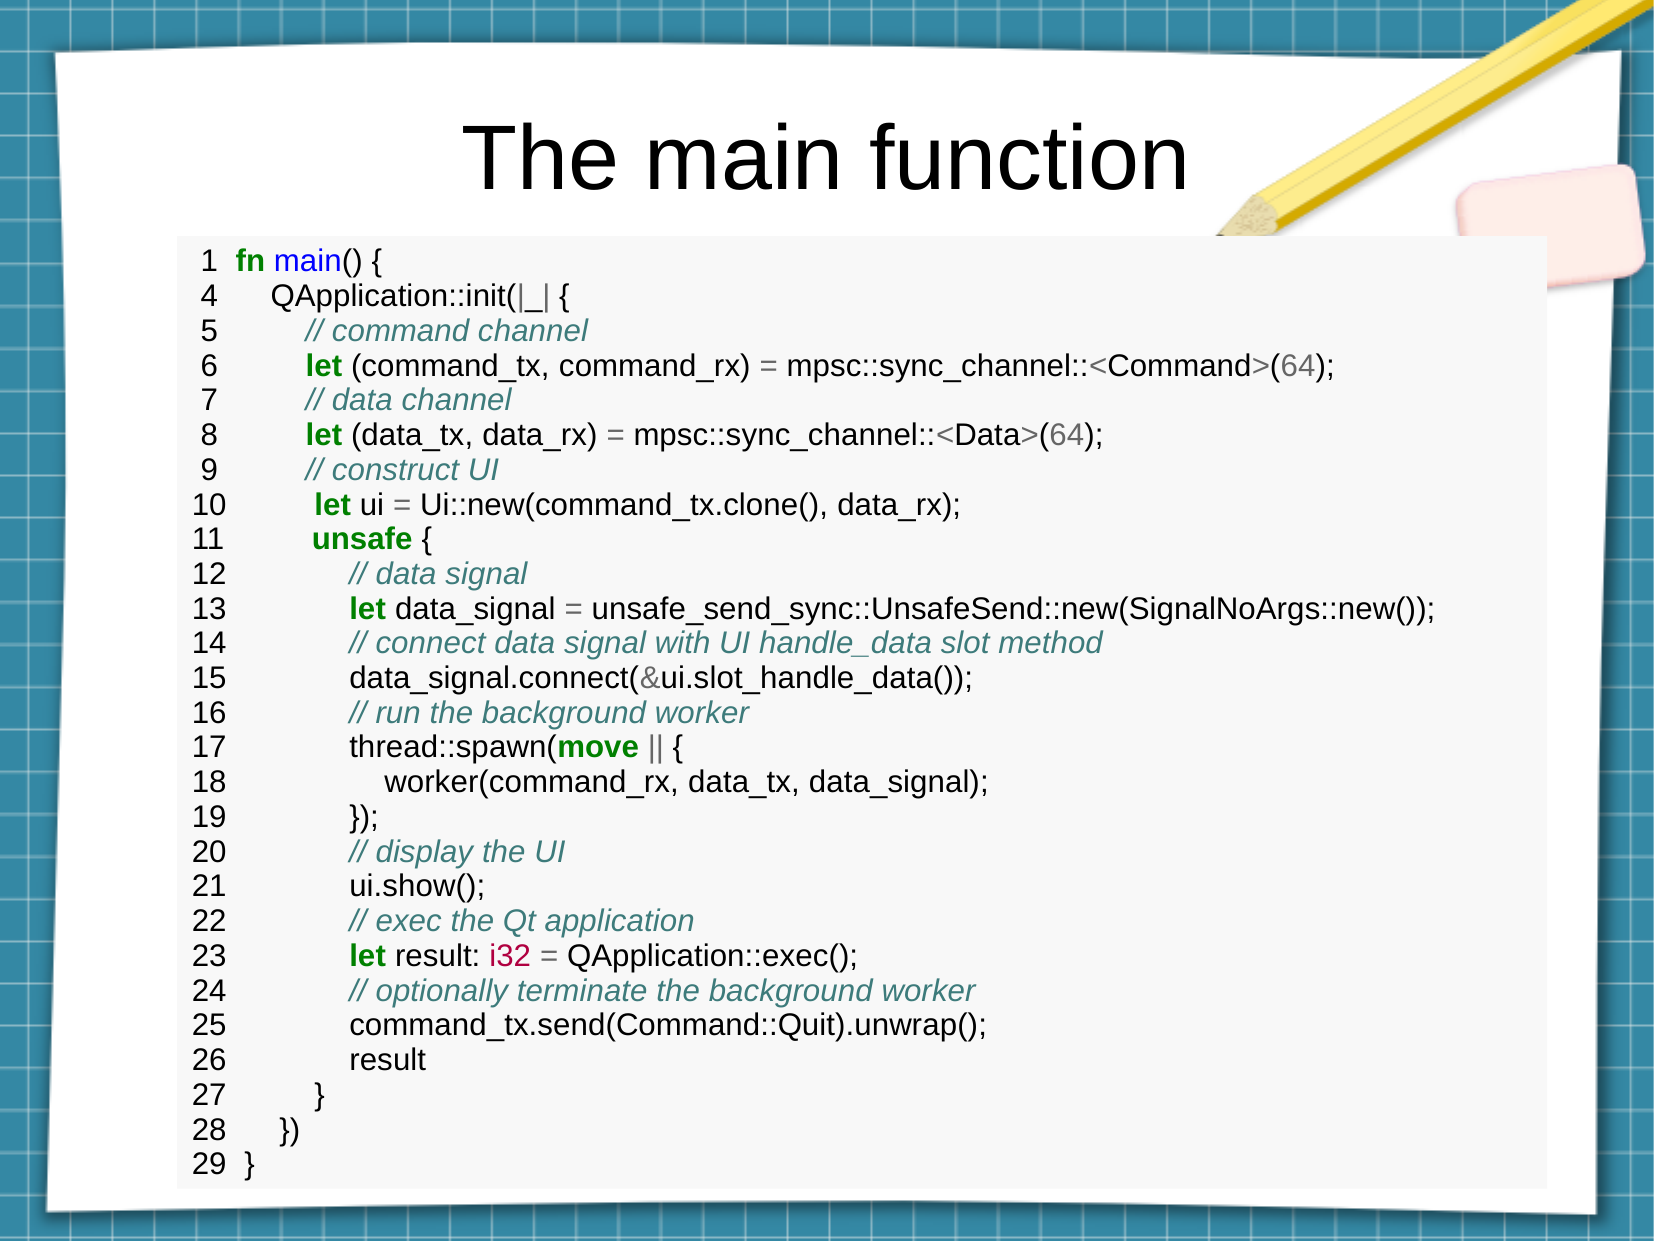

The main function
 1 fn main() {
 4 QApplication::init(|_| {
 5 // command channel
 6 let (command_tx, command_rx) = mpsc::sync_channel::<Command>(64);
 7 // data channel
 8 let (data_tx, data_rx) = mpsc::sync_channel::<Data>(64);
 9 // construct UI
10 let ui = Ui::new(command_tx.clone(), data_rx);
11 unsafe {
12 // data signal
13 let data_signal = unsafe_send_sync::UnsafeSend::new(SignalNoArgs::new());
14 // connect data signal with UI handle_data slot method
15 data_signal.connect(&ui.slot_handle_data());
16 // run the background worker
17 thread::spawn(move || {
18 worker(command_rx, data_tx, data_signal);
19 });
20 // display the UI
21 ui.show();
22 // exec the Qt application
23 let result: i32 = QApplication::exec();
24 // optionally terminate the background worker
25 command_tx.send(Command::Quit).unwrap();
26 result
27 }
28 })
29 }